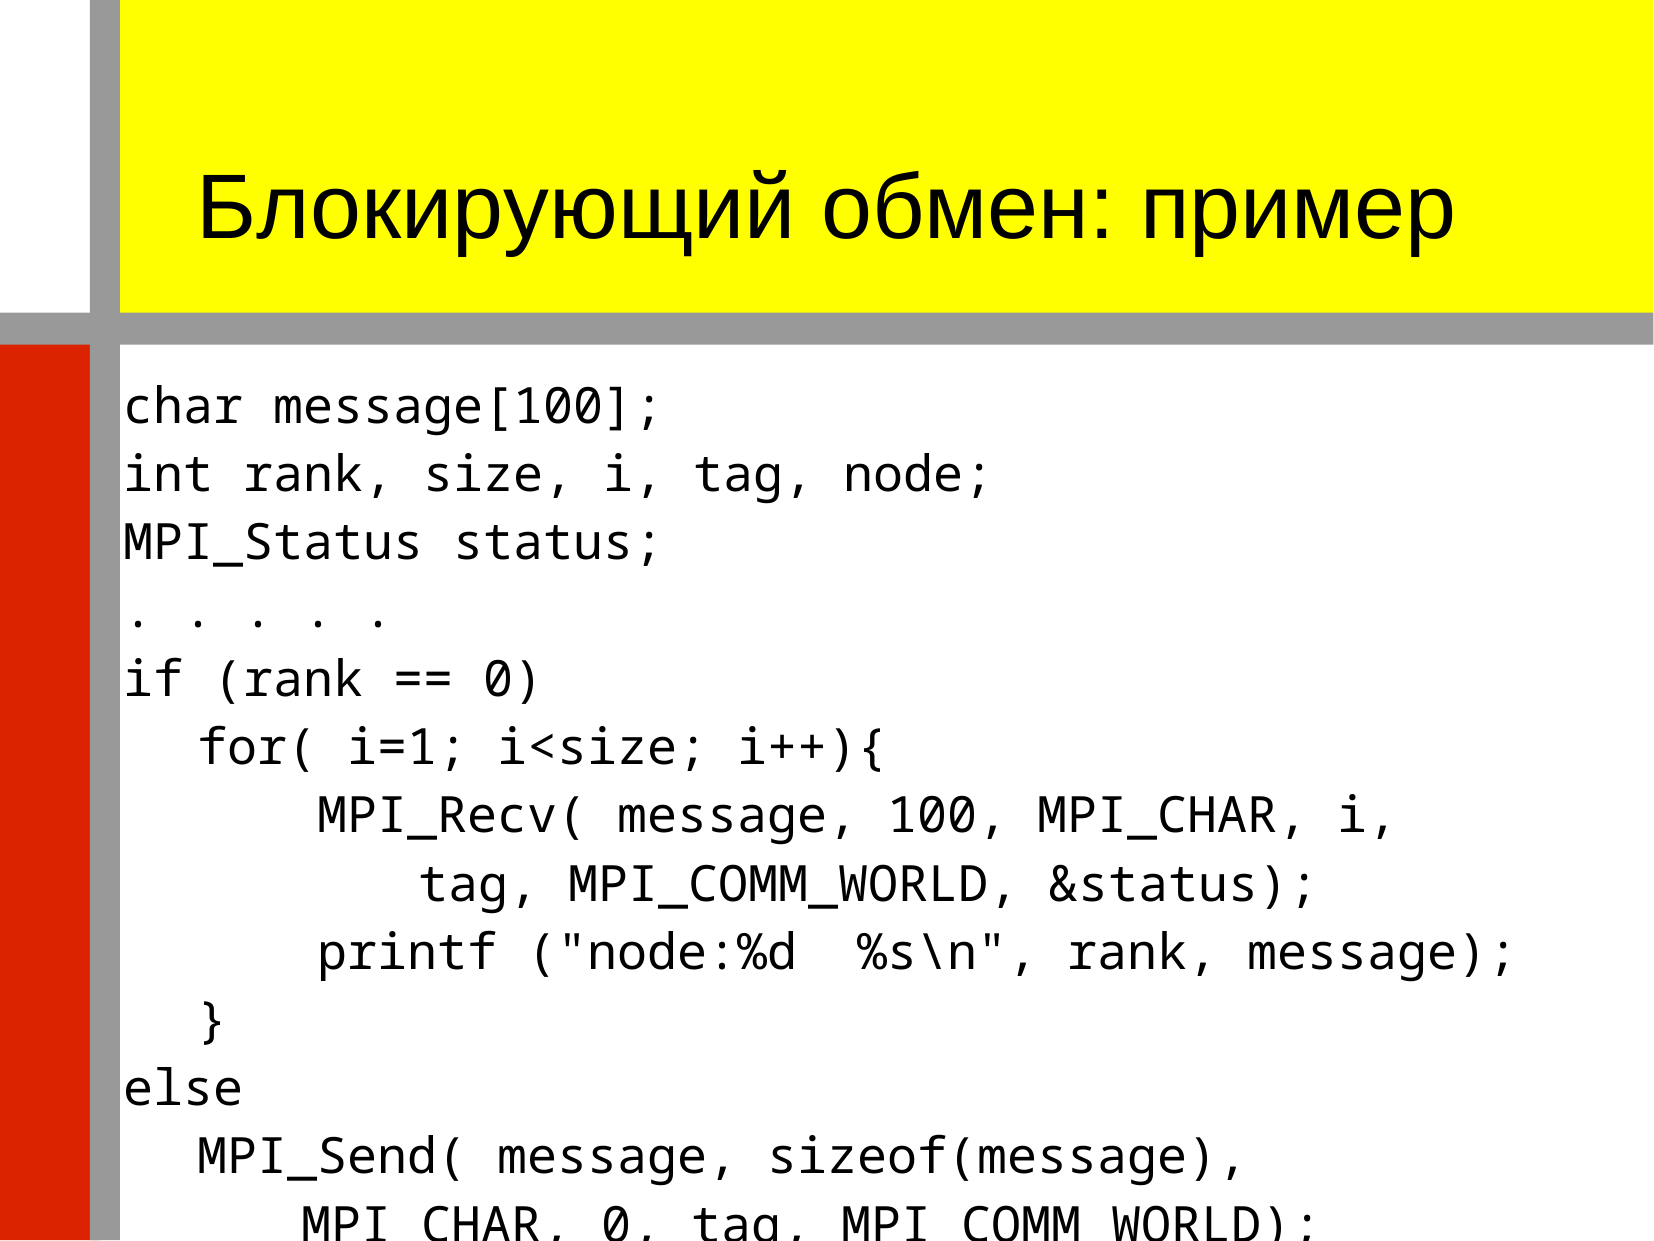

# Блокирующий обмен: пример
char message[100];
int rank, size, i, tag, node;
MPI_Status status;
. . . . .
if (rank == 0)
	for( i=1; i<size; i++){
	 MPI_Recv( message, 100, MPI_CHAR, i,
				tag, MPI_COMM_WORLD, &status);
	 printf ("node:%d %s\n", rank, message);
	}
else
	MPI_Send( message, sizeof(message),
		 MPI_CHAR, 0, tag, MPI_COMM_WORLD);